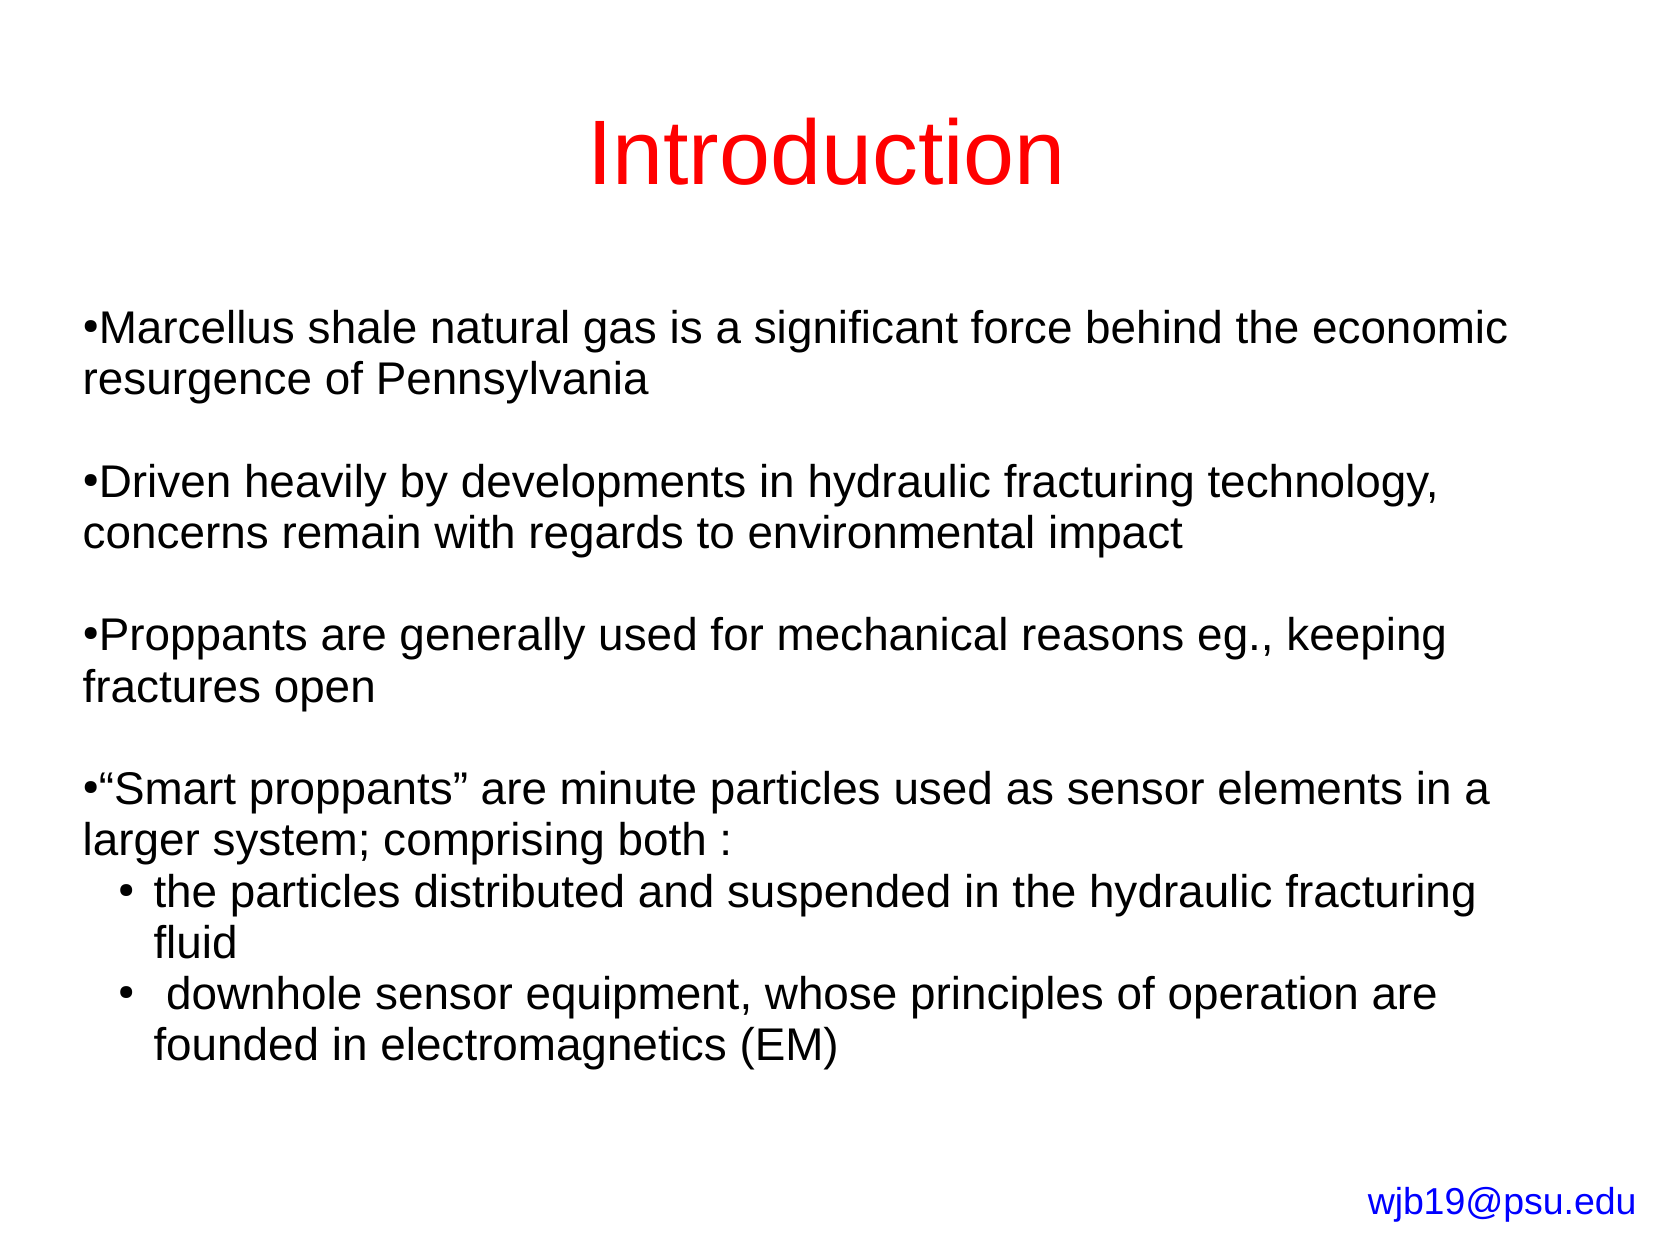

# Introduction
Marcellus shale natural gas is a significant force behind the economic resurgence of Pennsylvania
Driven heavily by developments in hydraulic fracturing technology, concerns remain with regards to environmental impact
Proppants are generally used for mechanical reasons eg., keeping fractures open
“Smart proppants” are minute particles used as sensor elements in a larger system; comprising both :
the particles distributed and suspended in the hydraulic fracturing fluid
 downhole sensor equipment, whose principles of operation are founded in electromagnetics (EM)
wjb19@psu.edu